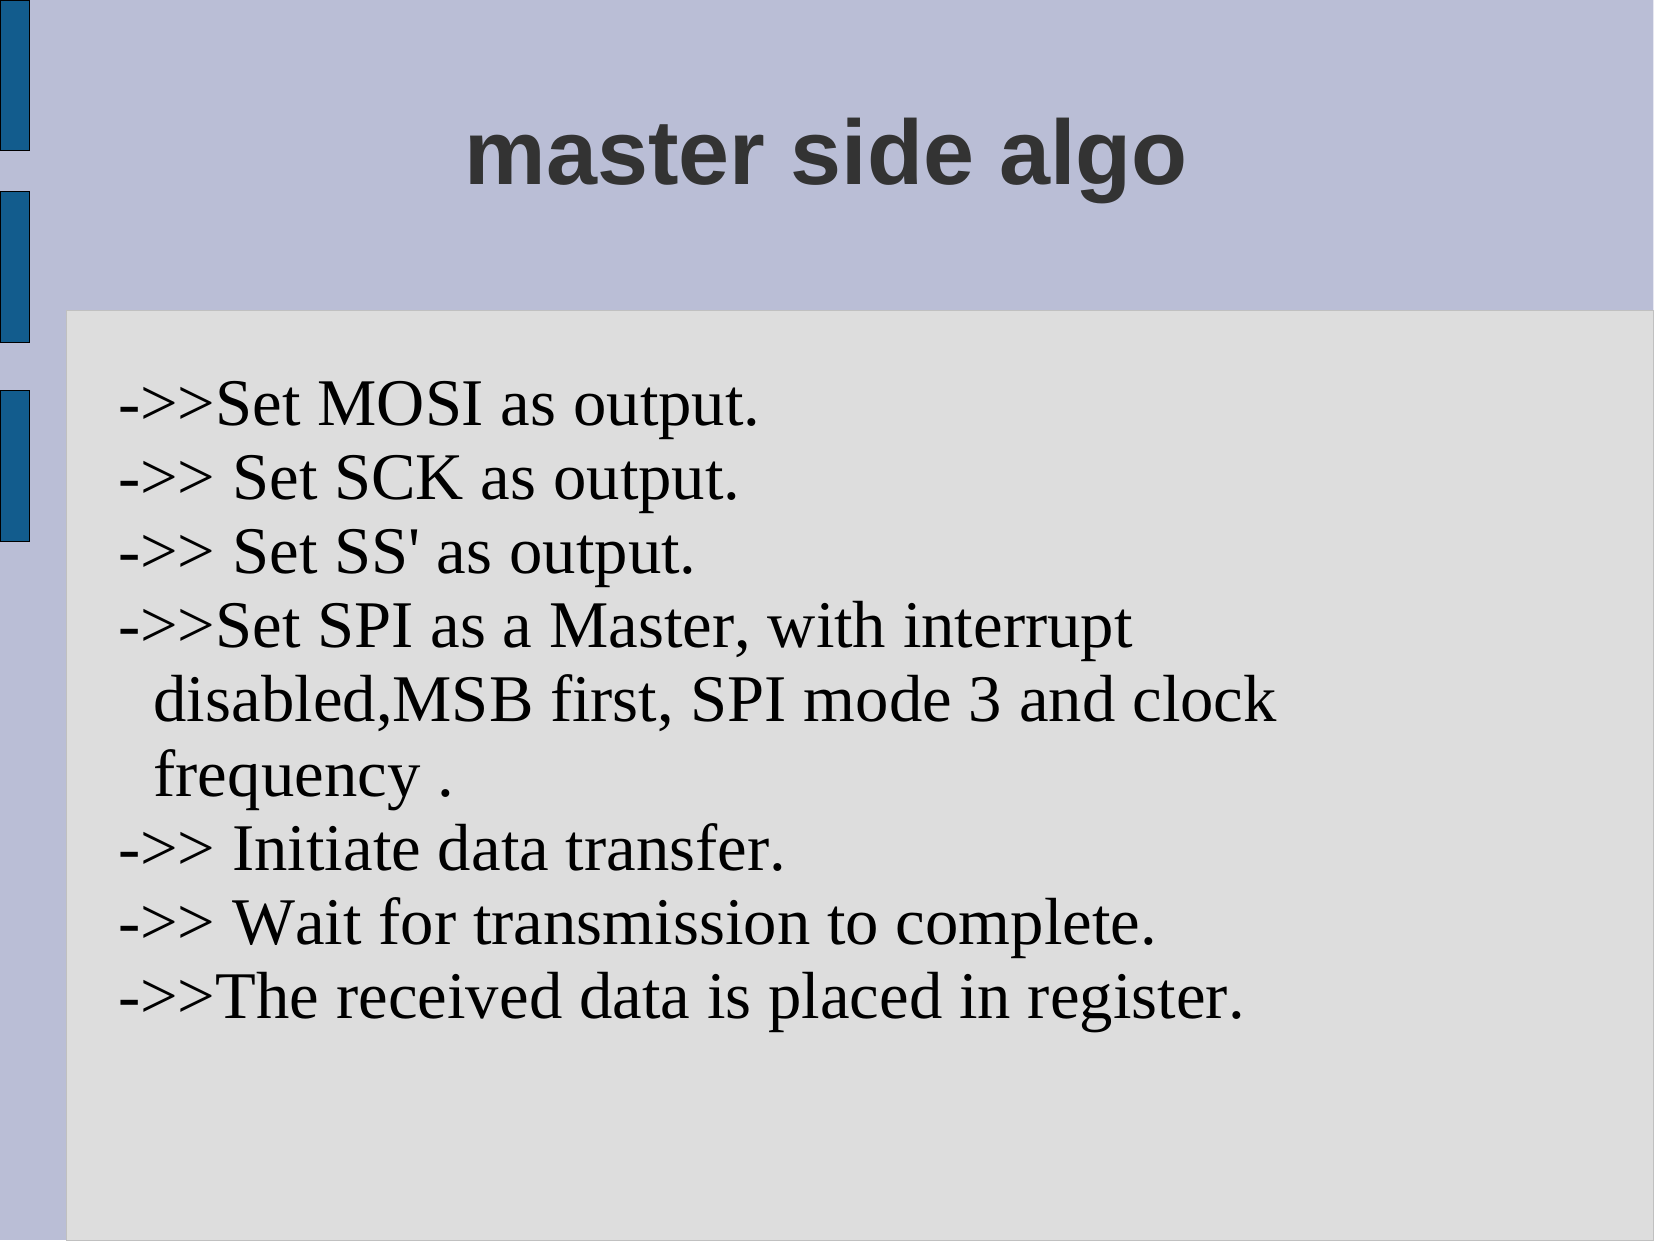

# master side algo
->>Set MOSI as output.
->> Set SCK as output.
->> Set SS' as output.
->>Set SPI as a Master, with interrupt 					disabled,MSB first, SPI mode 3 and clock 			frequency .
->> Initiate data transfer.
->> Wait for transmission to complete.
->>The received data is placed in register.